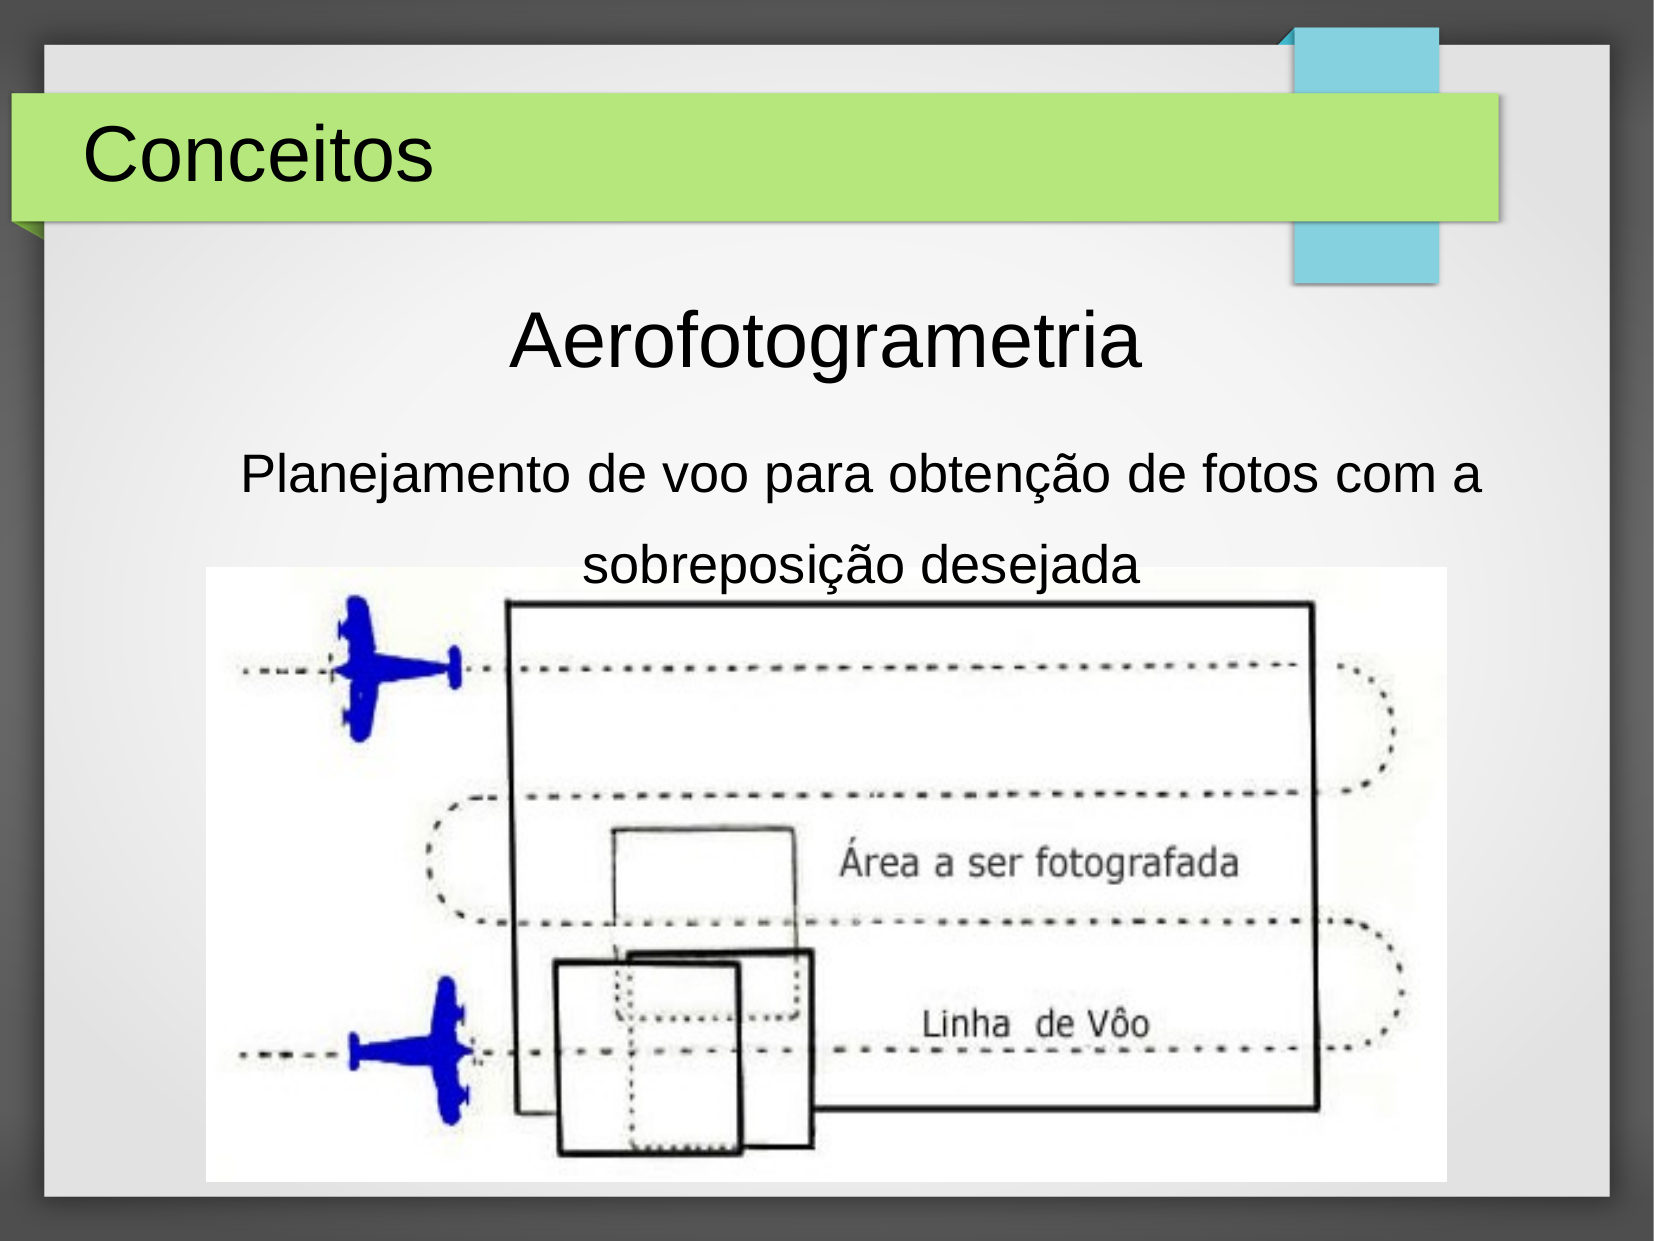

# Conceitos
Aerofotogrametria
Planejamento de voo para obtenção de fotos com a sobreposição desejada